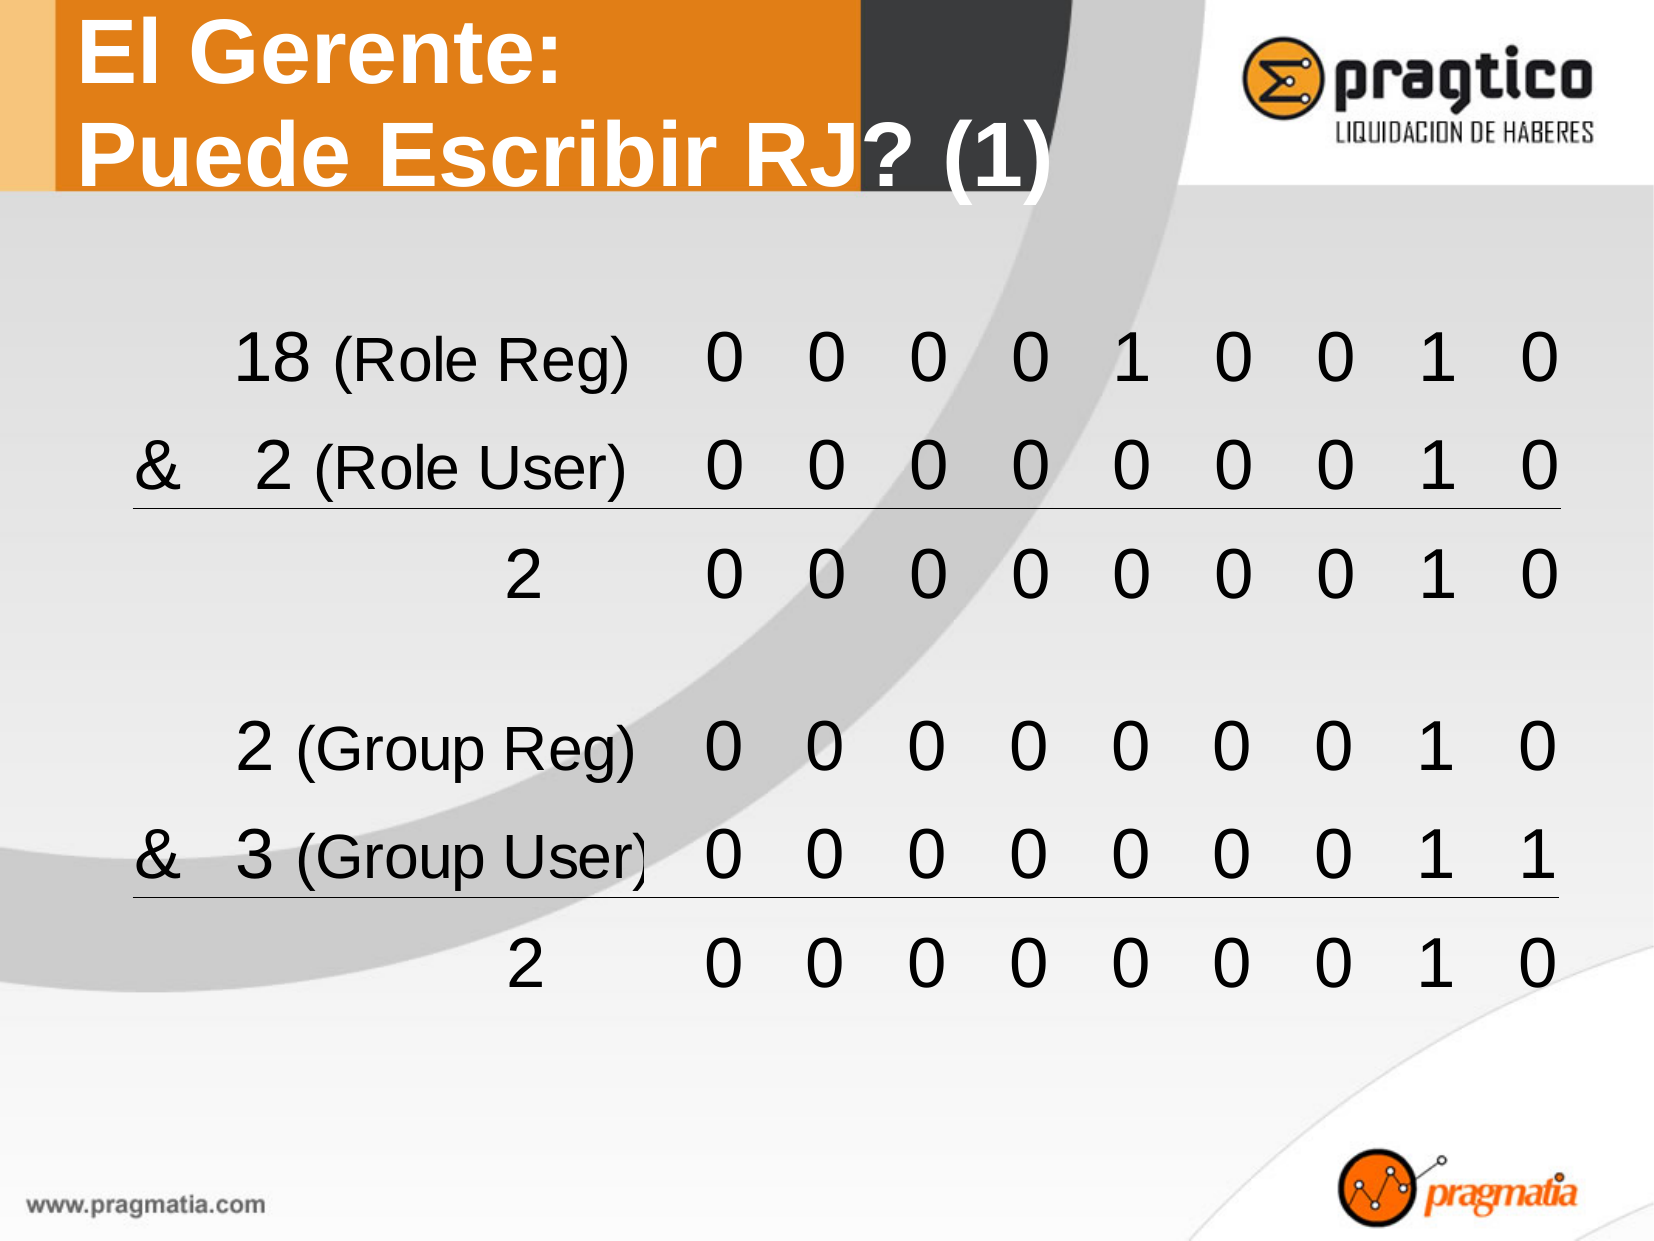

# El Gerente: Puede Escribir RJ? (1)